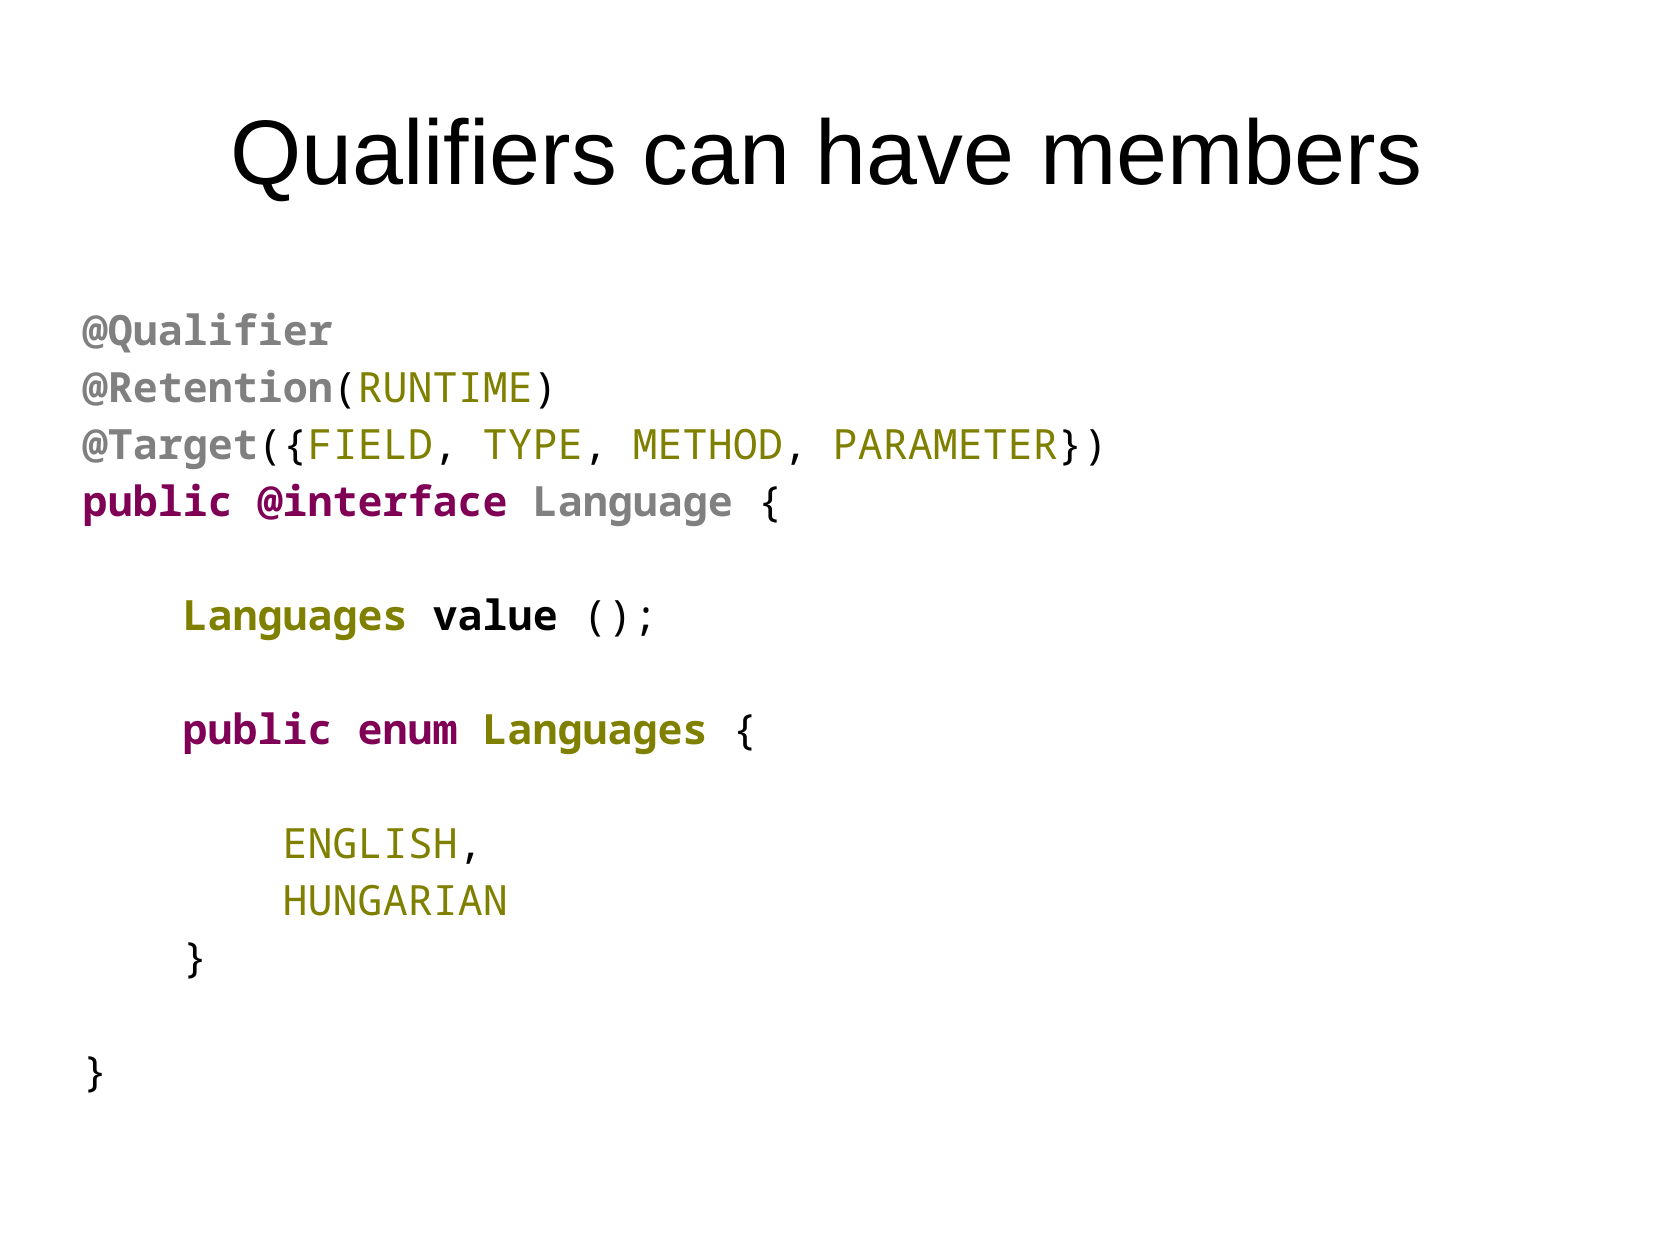

# Qualifiers can have members
@Qualifier
@Retention(RUNTIME)
@Target({FIELD, TYPE, METHOD, PARAMETER})
public @interface Language {
 Languages value ();
 public enum Languages {
 ENGLISH,
 HUNGARIAN
 }
}